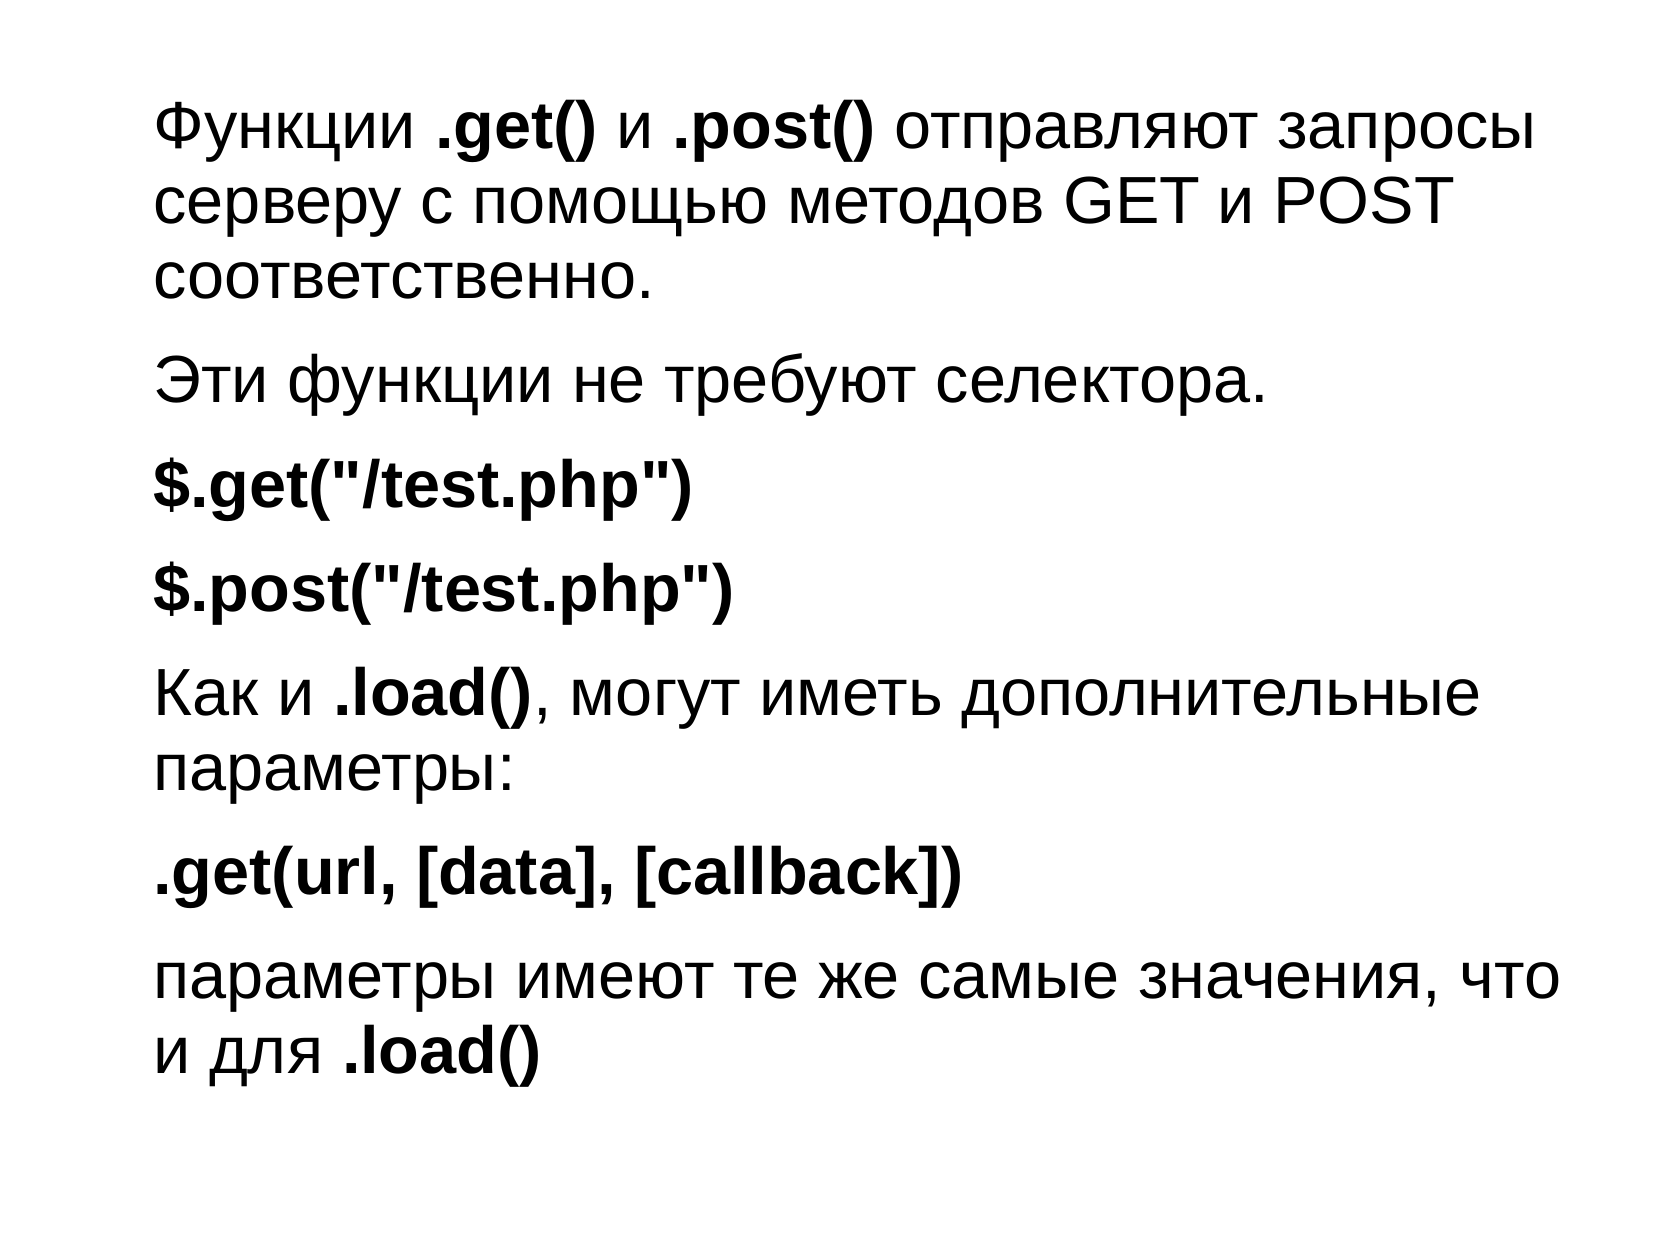

# Функции .get() и .post() отправляют запросы серверу с помощью методов GET и POST соответственно.
Эти функции не требуют селектора.
$.get("/test.php")
$.post("/test.php")
Как и .load(), могут иметь дополнительные параметры:
.get(url, [data], [callback])
параметры имеют те же самые значения, что и для .load()